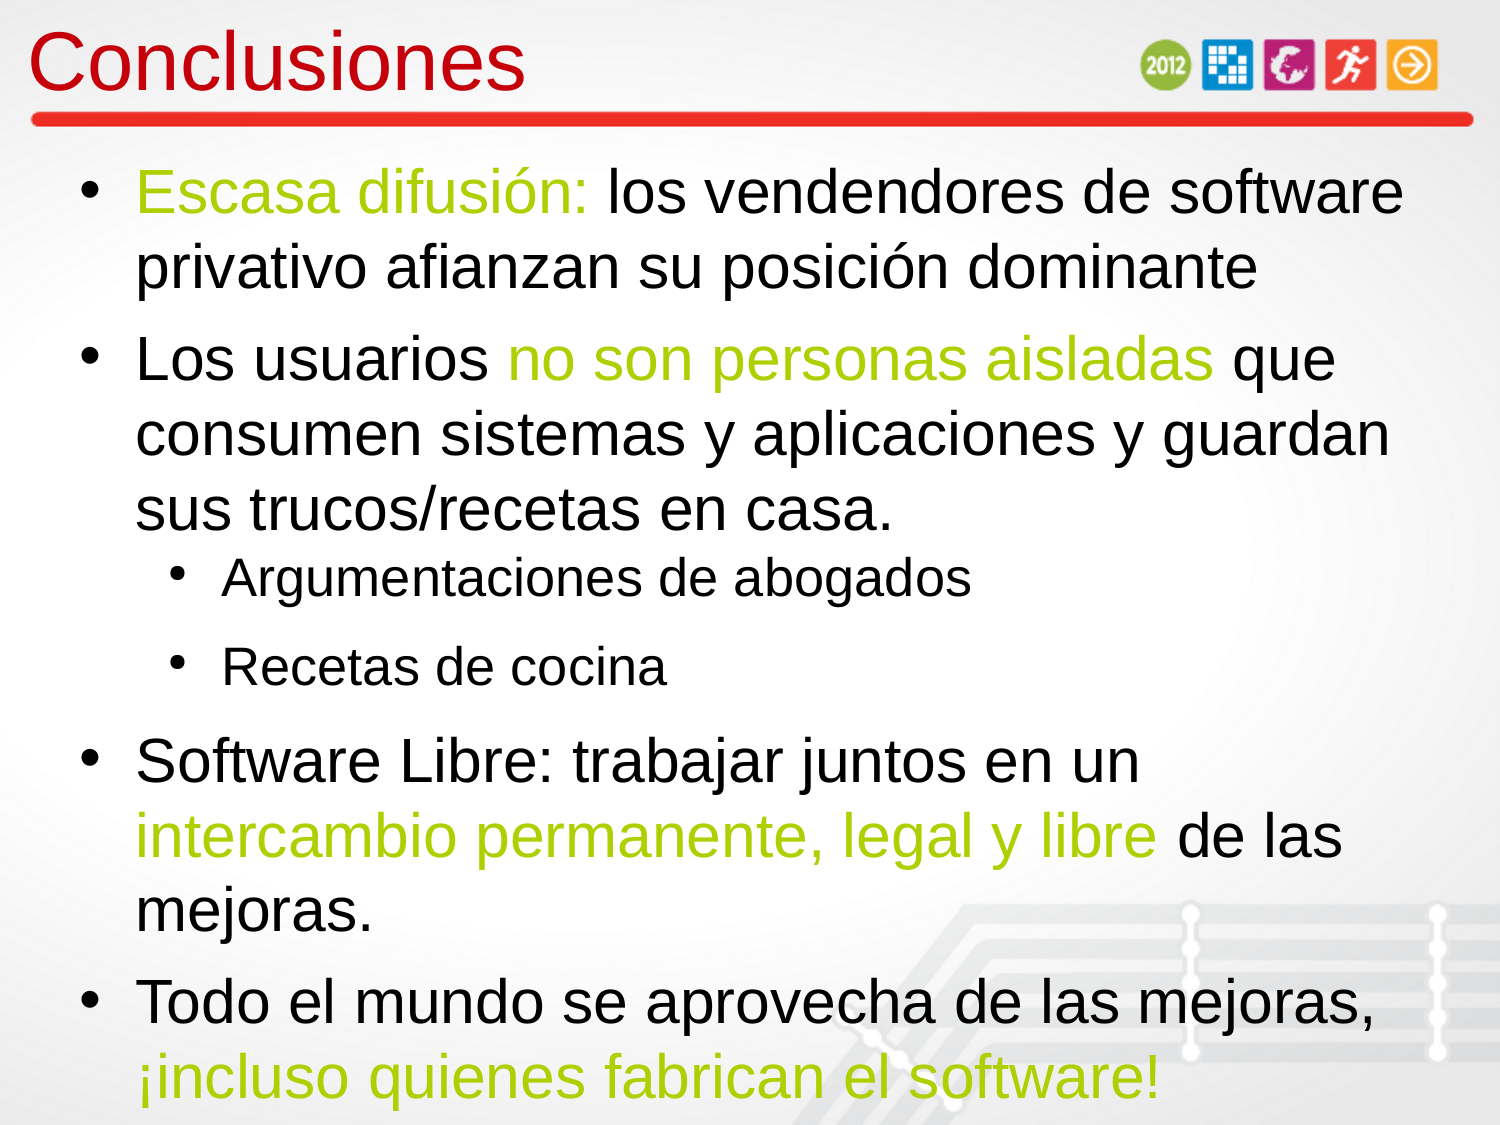

# Conclusiones
Escasa difusión: los vendendores de software privativo afianzan su posición dominante
Los usuarios no son personas aisladas que consumen sistemas y aplicaciones y guardan sus trucos/recetas en casa.
Argumentaciones de abogados
Recetas de cocina
Software Libre: trabajar juntos en un intercambio permanente, legal y libre de las mejoras.
Todo el mundo se aprovecha de las mejoras, ¡incluso quienes fabrican el software!